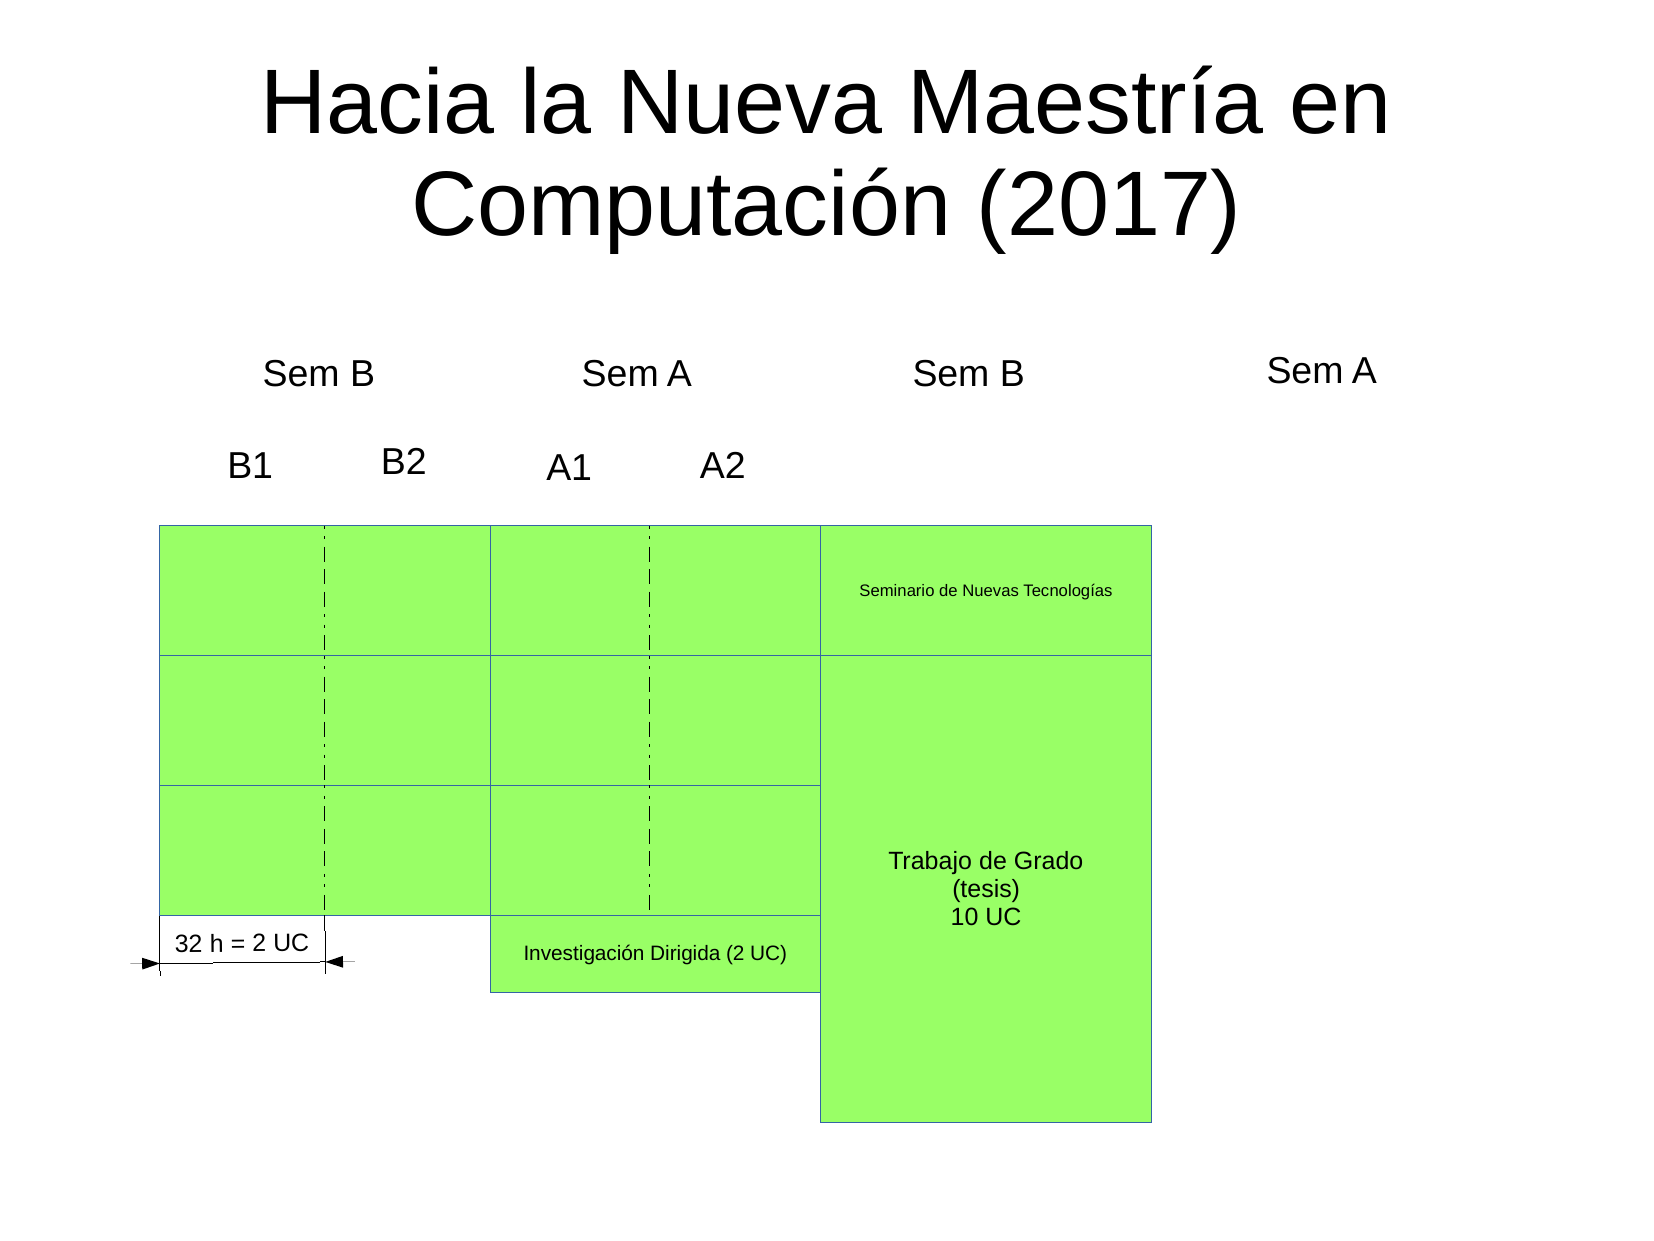

# Hacia la Nueva Maestría en Computación (2017)
Sem A
Sem B
Sem A
Sem B
B2
B1
A2
A1
Seminario de Nuevas Tecnologías
Trabajo de Grado
(tesis)
10 UC
Investigación Dirigida (2 UC)